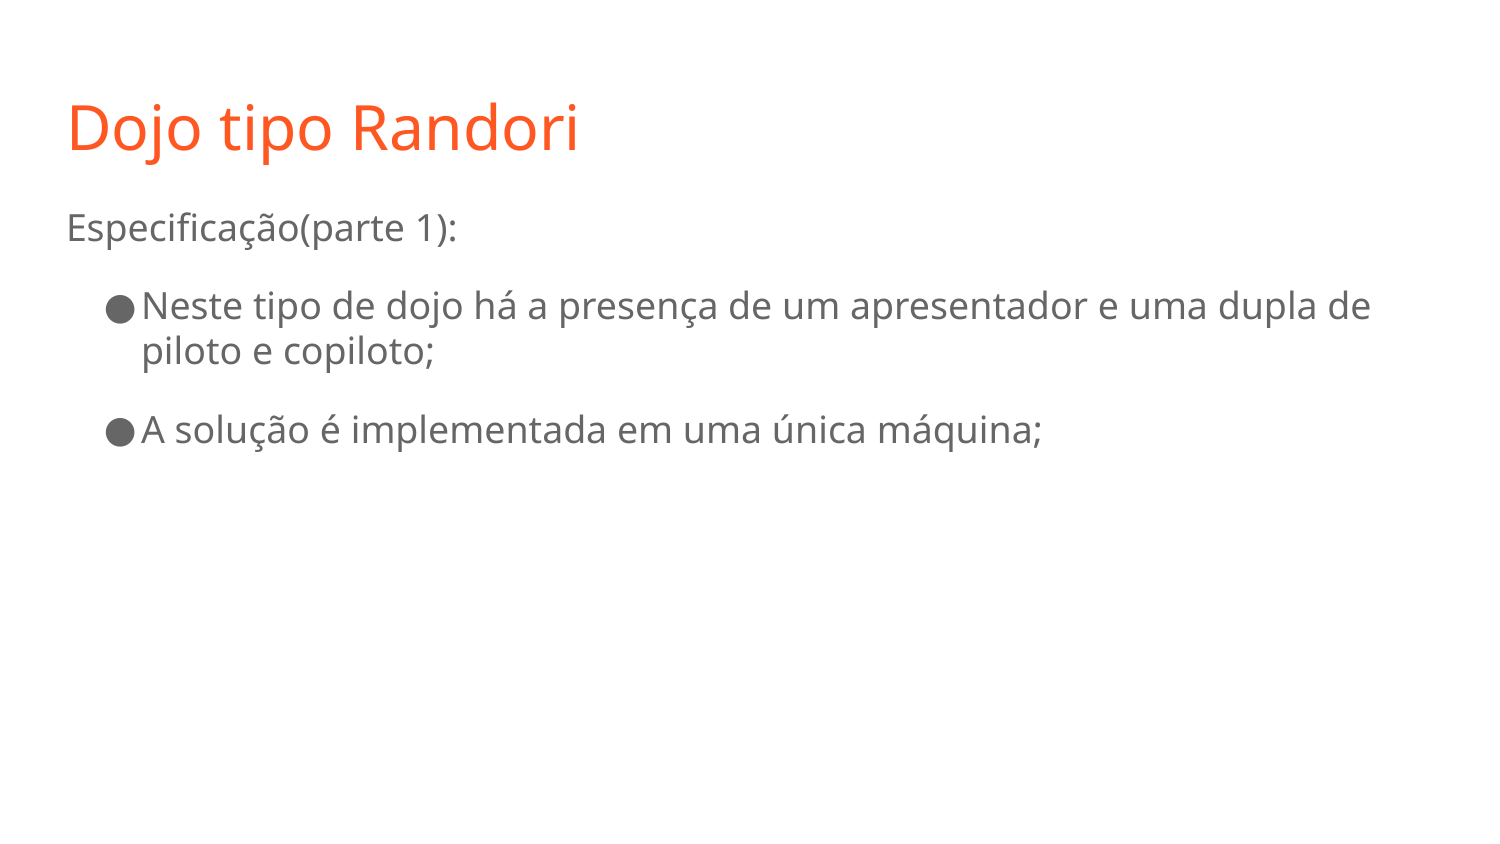

# Dojo tipo Randori
Especificação(parte 1):
Neste tipo de dojo há a presença de um apresentador e uma dupla de piloto e copiloto;
A solução é implementada em uma única máquina;